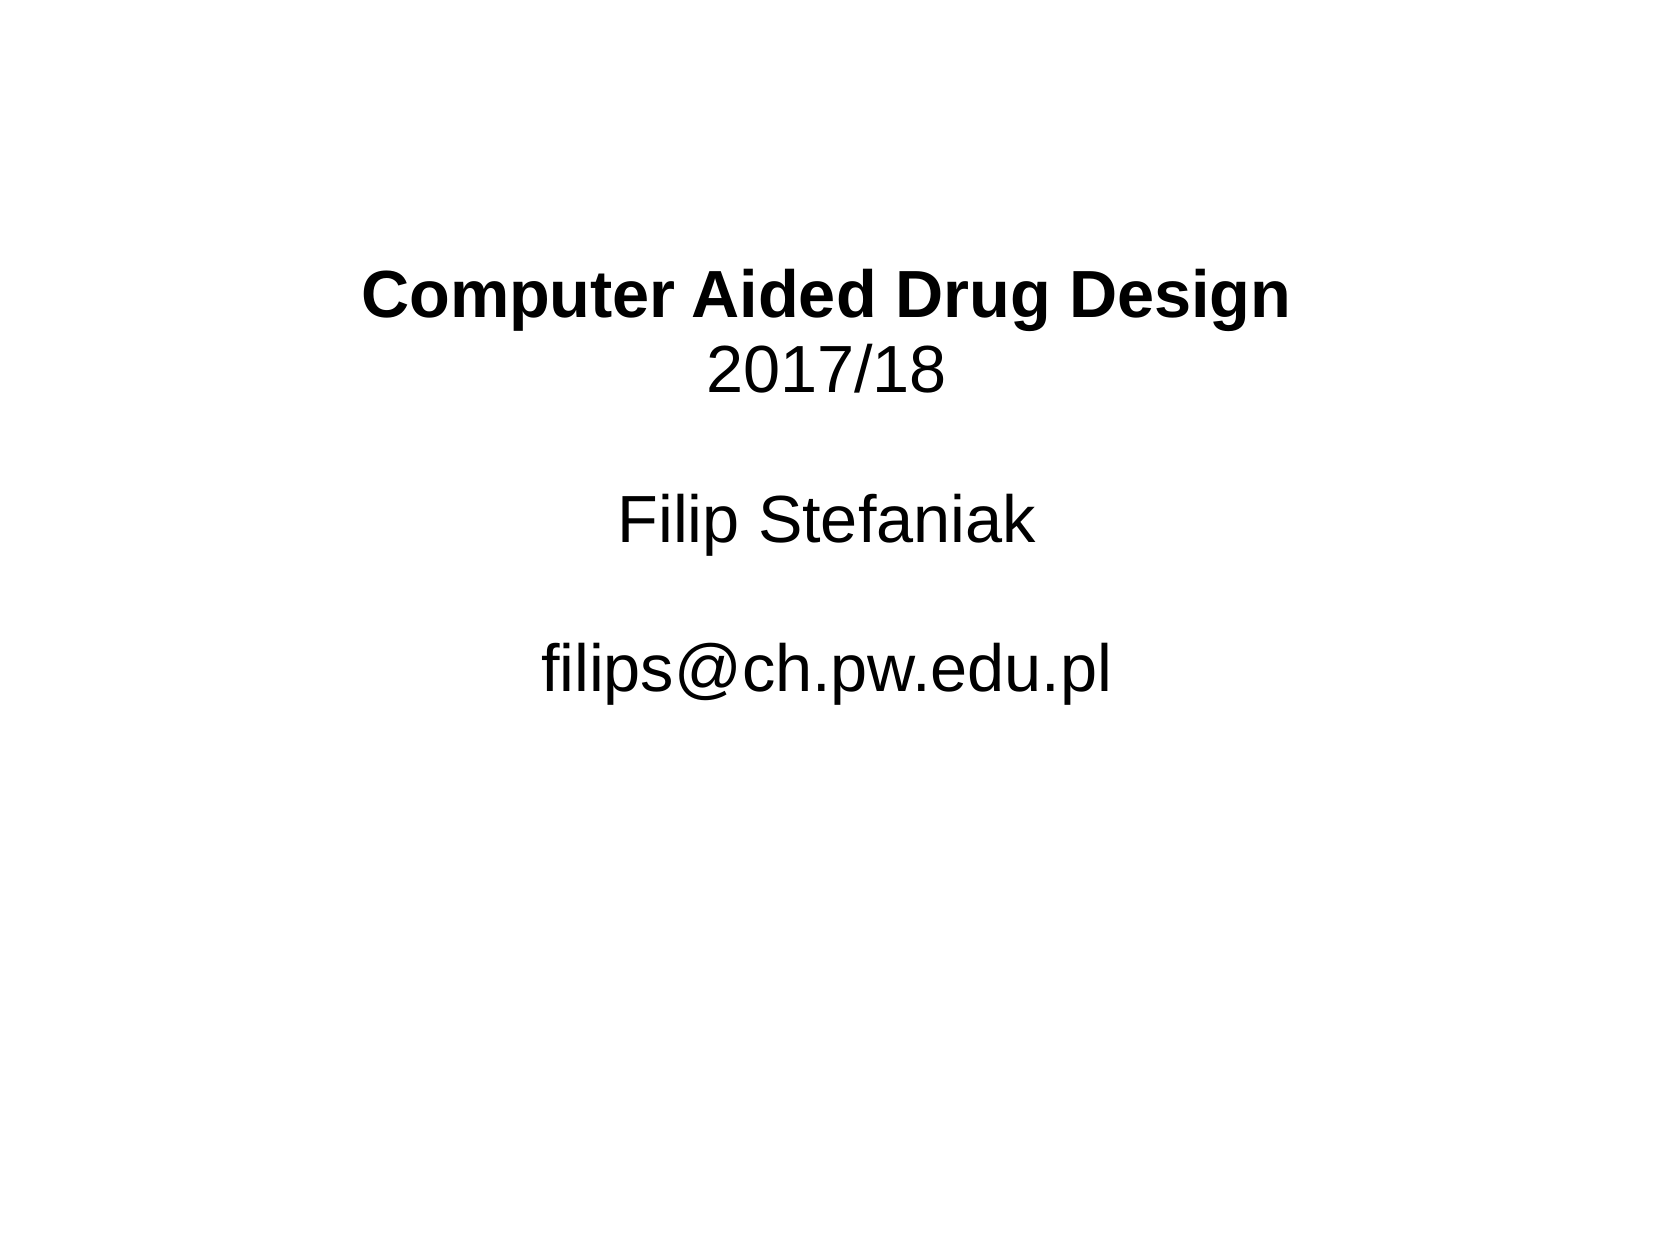

# Computer Aided Drug Design
2017/18
Filip Stefaniak
filips@ch.pw.edu.pl